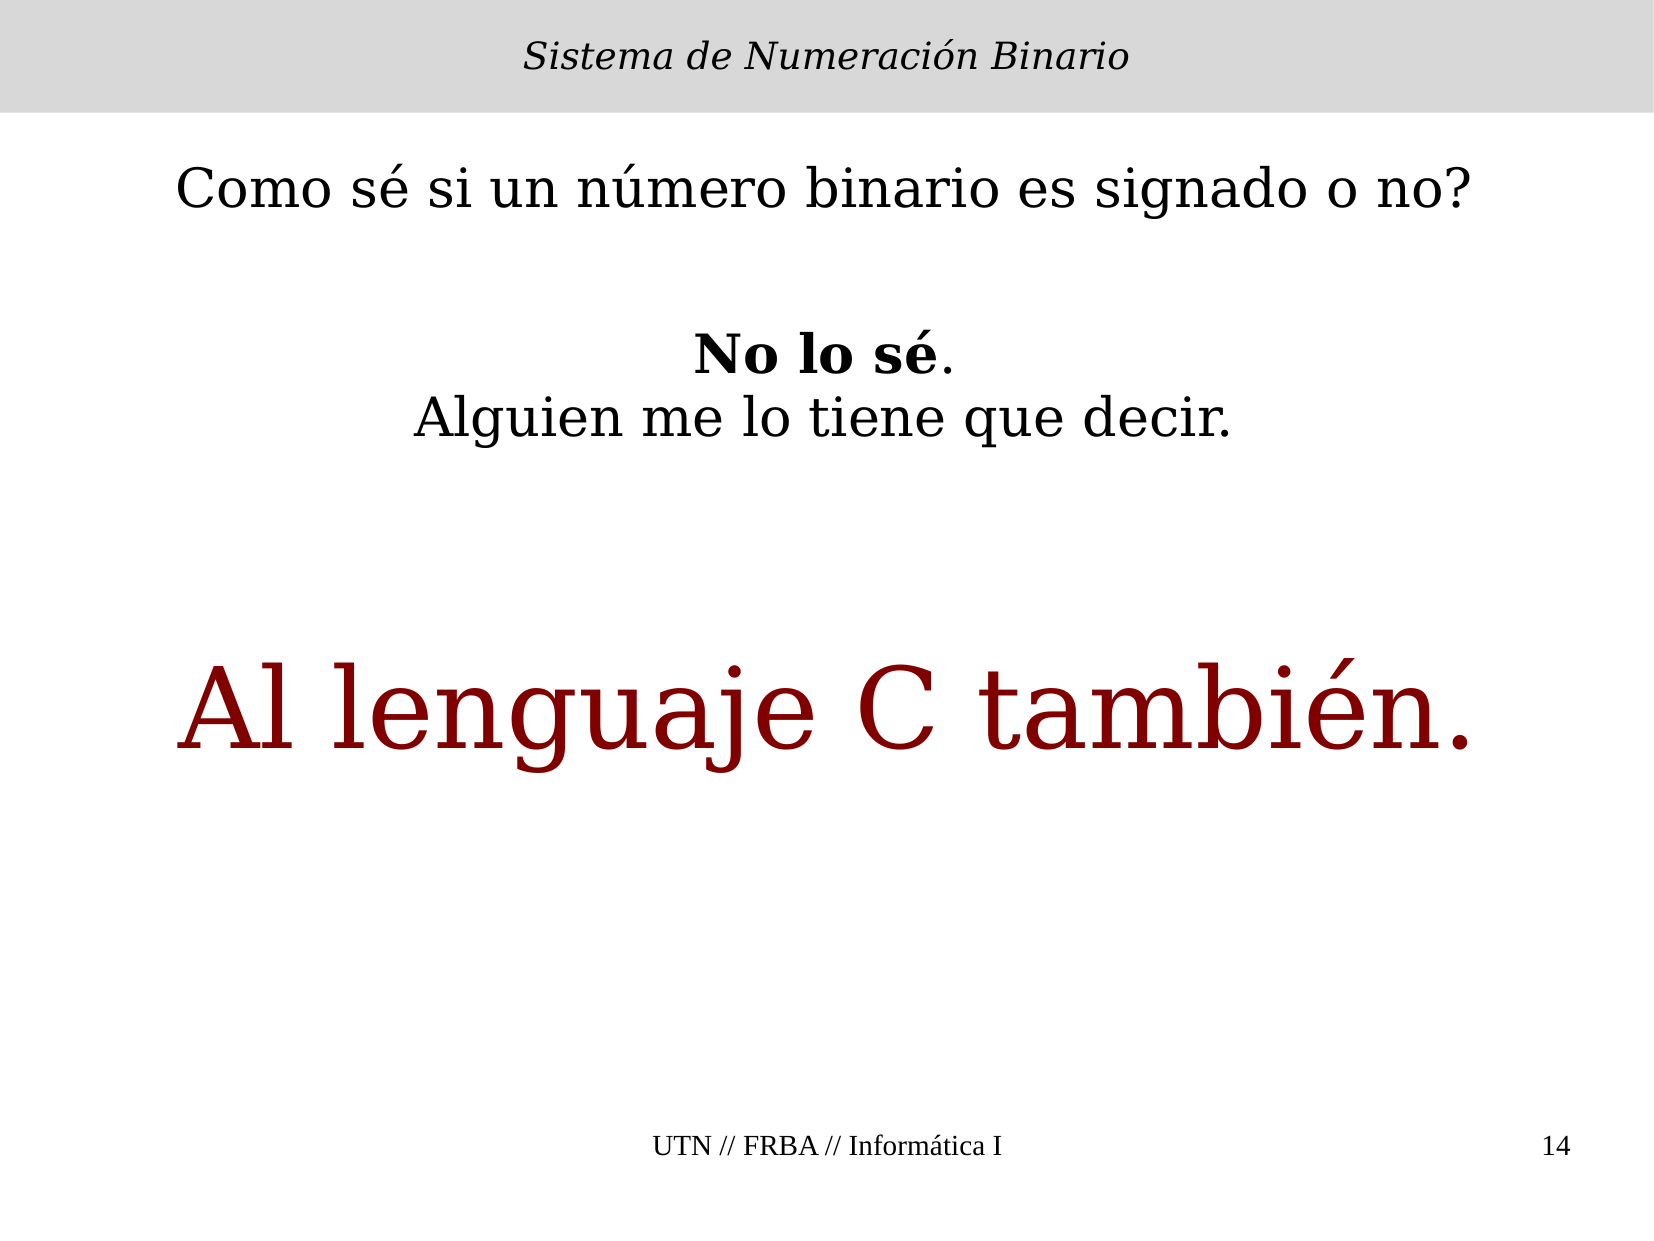

Sistema de Numeración Binario
Como sé si un número binario es signado o no?
No lo sé.
Alguien me lo tiene que decir.
Al lenguaje C también.
UTN // FRBA // Informática I
14